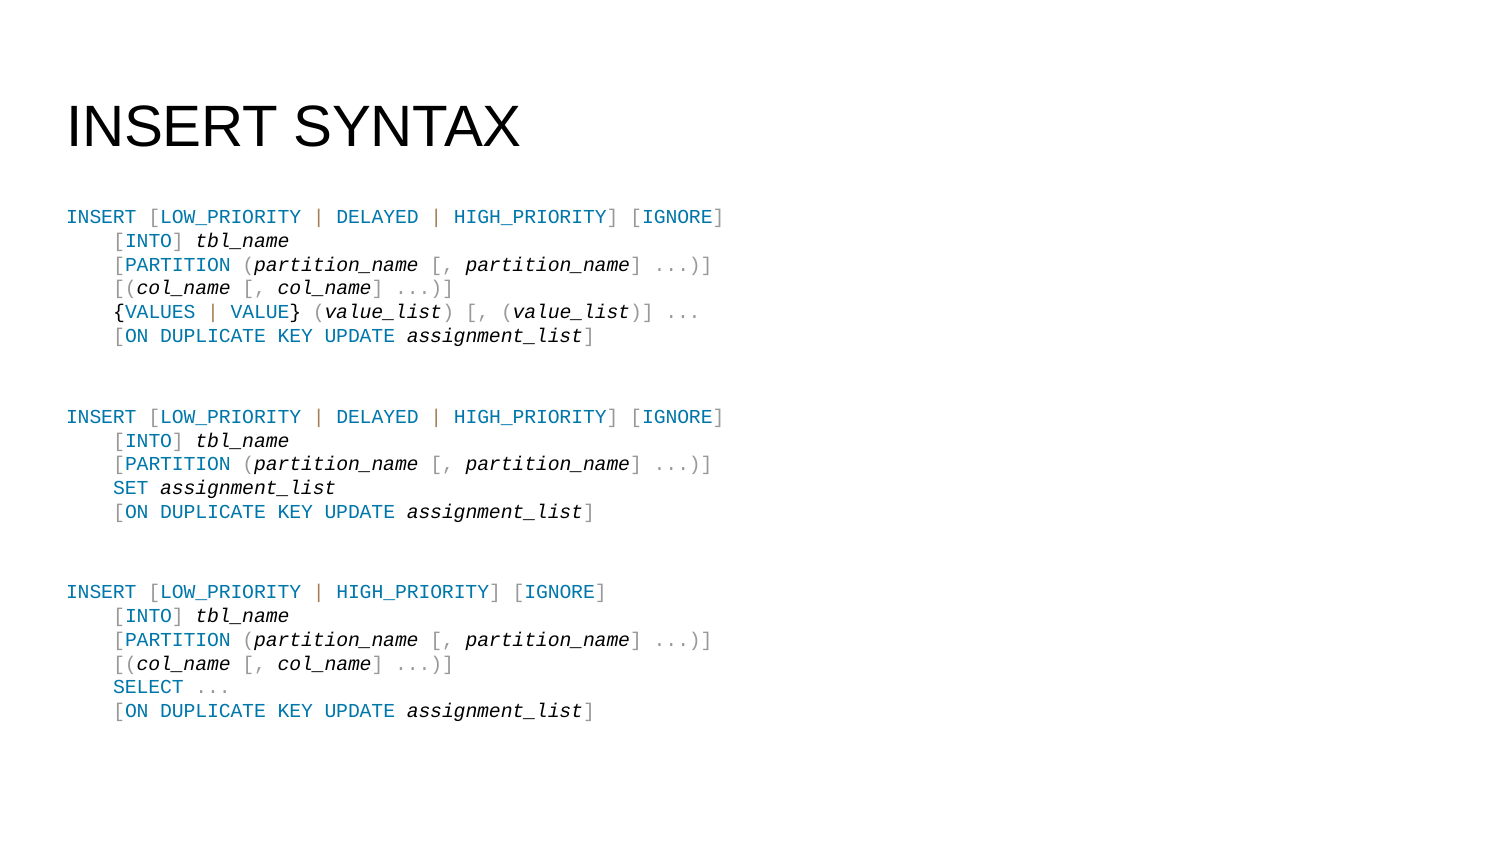

# INSERT SYNTAX
INSERT [LOW_PRIORITY | DELAYED | HIGH_PRIORITY] [IGNORE]
 [INTO] tbl_name
 [PARTITION (partition_name [, partition_name] ...)]
 [(col_name [, col_name] ...)]
 {VALUES | VALUE} (value_list) [, (value_list)] ...
 [ON DUPLICATE KEY UPDATE assignment_list]
INSERT [LOW_PRIORITY | DELAYED | HIGH_PRIORITY] [IGNORE]
 [INTO] tbl_name
 [PARTITION (partition_name [, partition_name] ...)]
 SET assignment_list
 [ON DUPLICATE KEY UPDATE assignment_list]
INSERT [LOW_PRIORITY | HIGH_PRIORITY] [IGNORE]
 [INTO] tbl_name
 [PARTITION (partition_name [, partition_name] ...)]
 [(col_name [, col_name] ...)]
 SELECT ...
 [ON DUPLICATE KEY UPDATE assignment_list]